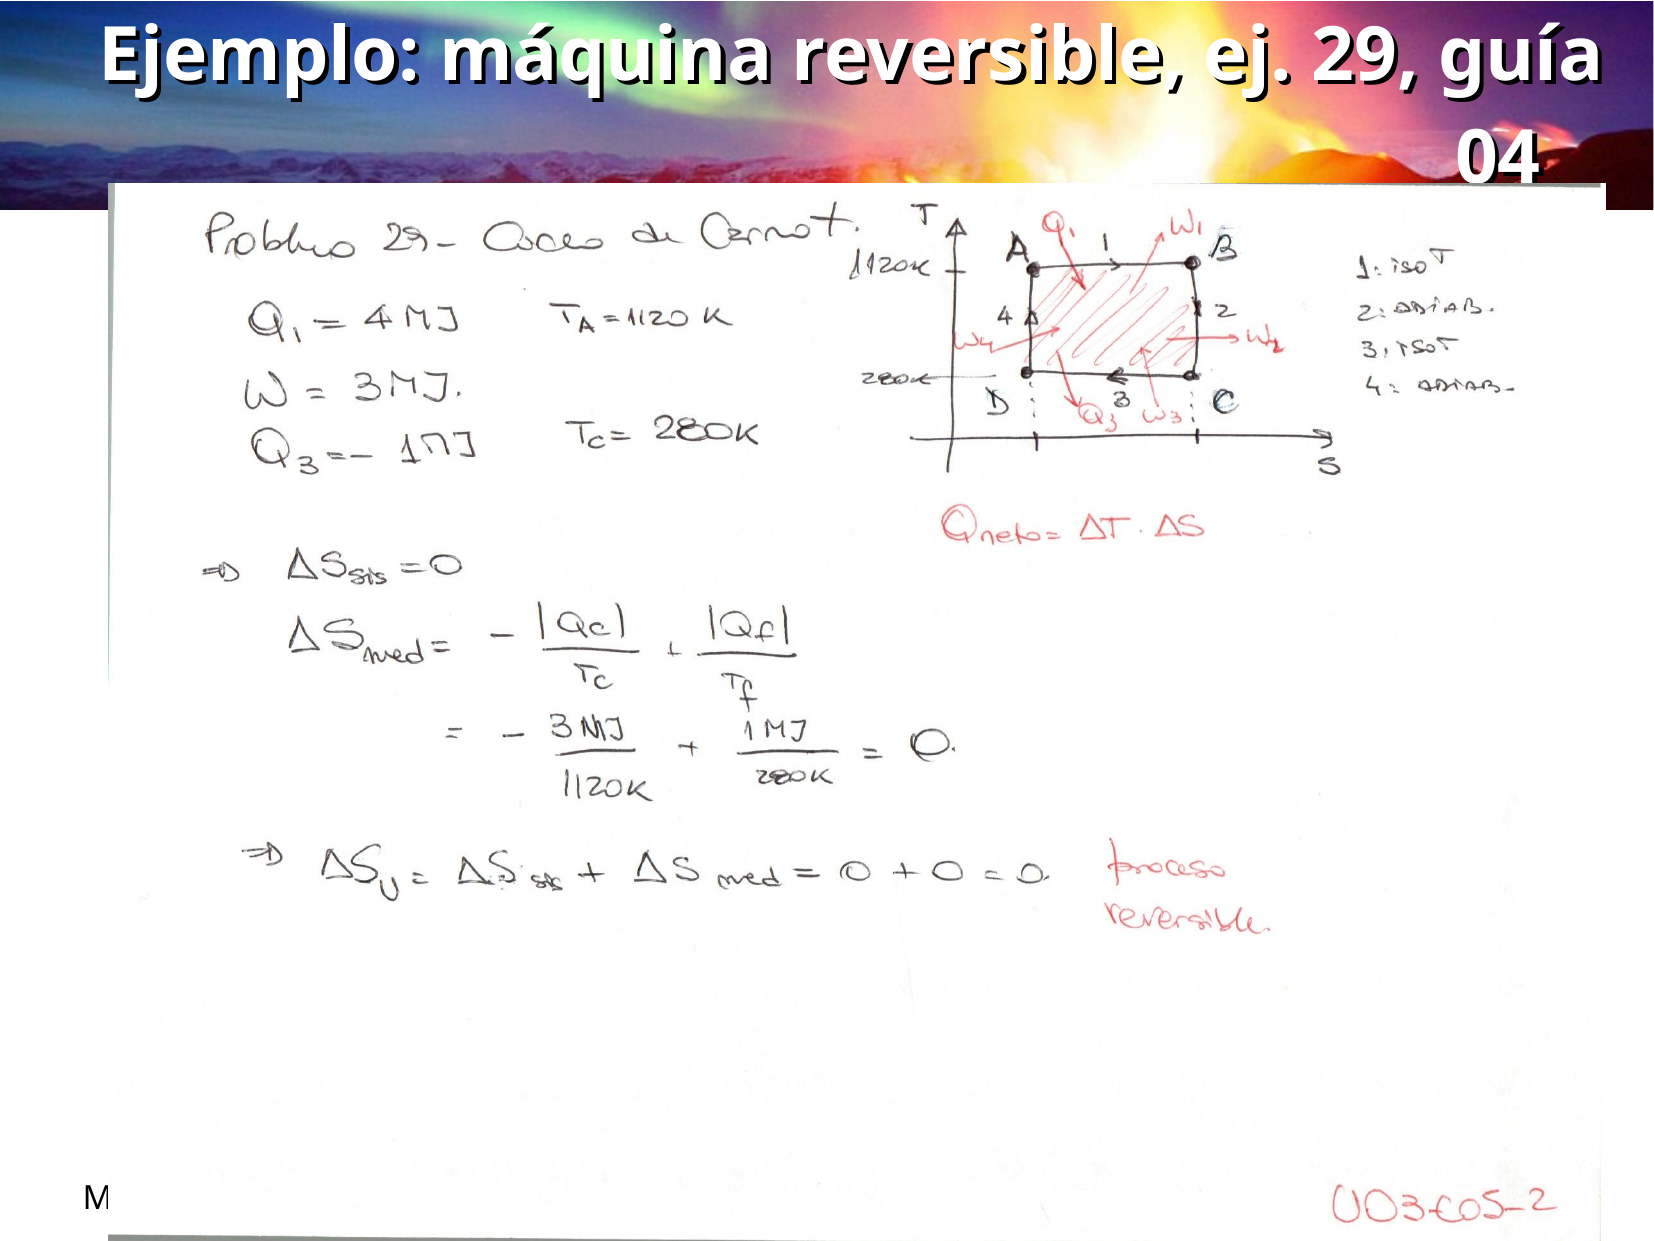

# Ejemplo: máquina reversible, ej. 29, guía 04
May 07, 2019
H. Asorey - F3B 2019
13